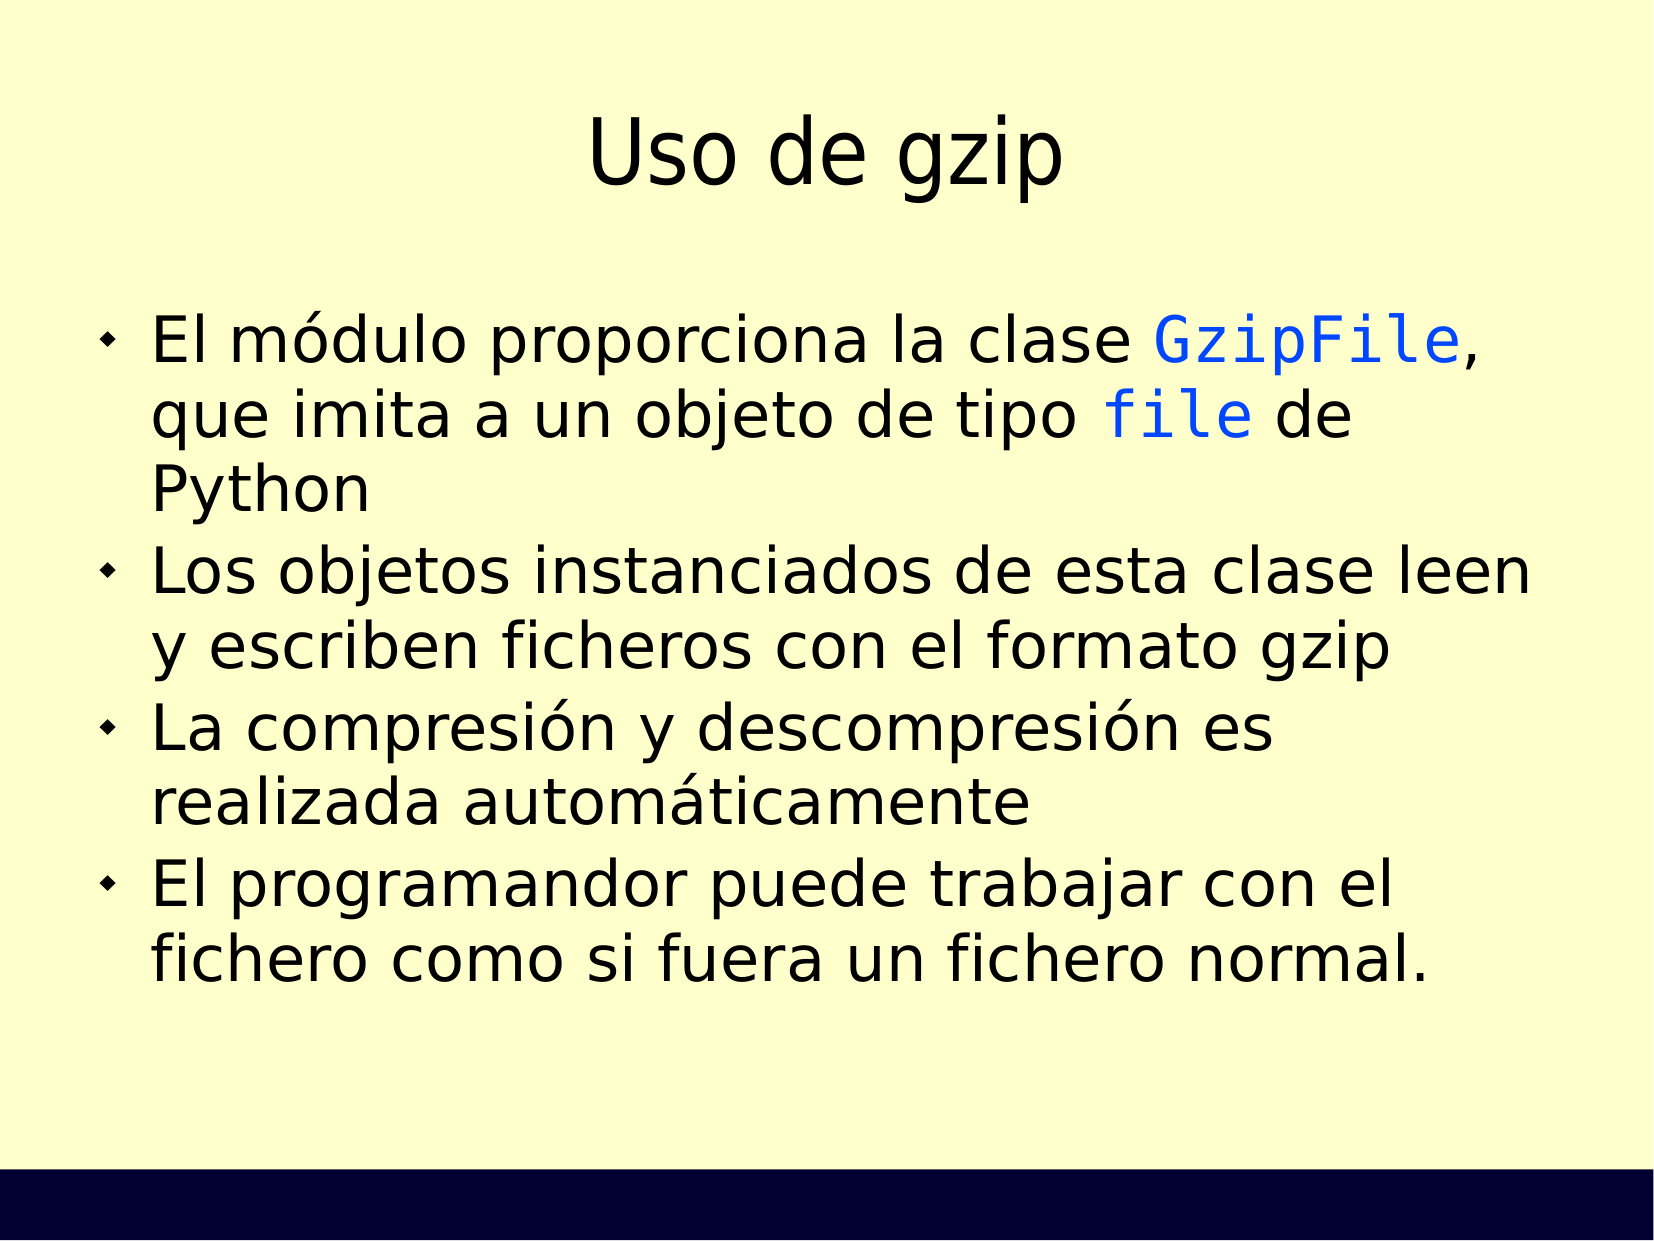

# Uso de gzip
El módulo proporciona la clase GzipFile, que imita a un objeto de tipo file de Python
Los objetos instanciados de esta clase leen y escriben ficheros con el formato gzip
La compresión y descompresión es realizada automáticamente
El programandor puede trabajar con el fichero como si fuera un fichero normal.